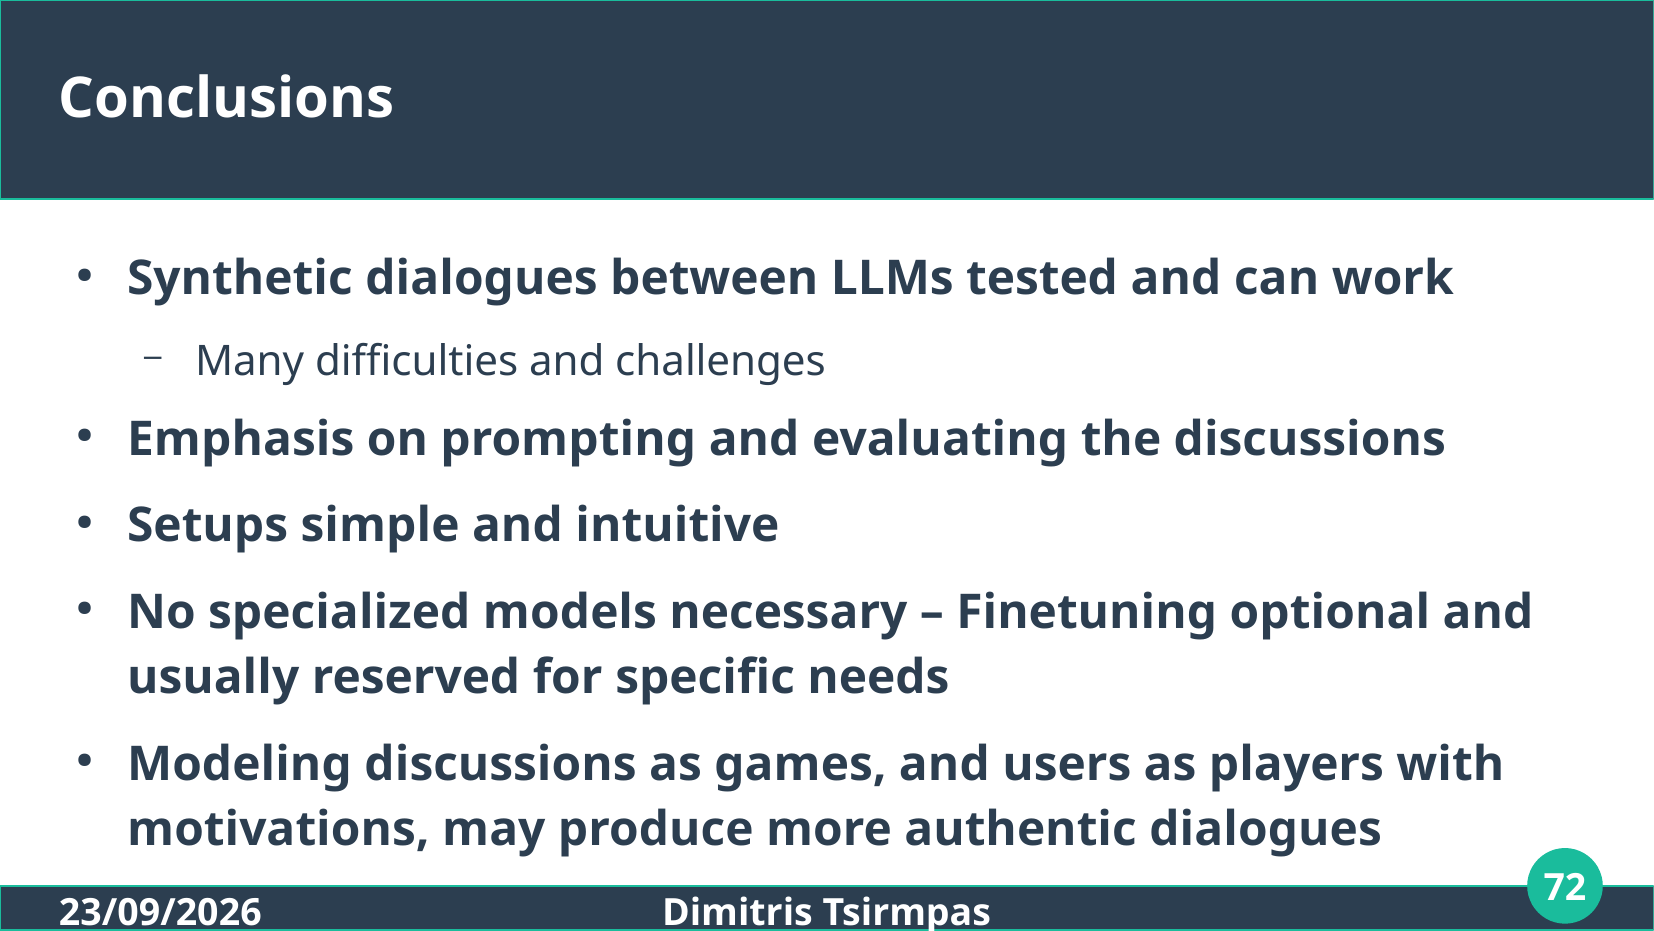

# Conclusions
Synthetic dialogues between LLMs tested and can work
Many difficulties and challenges
Emphasis on prompting and evaluating the discussions
Setups simple and intuitive
No specialized models necessary – Finetuning optional and usually reserved for specific needs
Modeling discussions as games, and users as players with motivations, may produce more authentic dialogues
72
Dimitris Tsirmpas